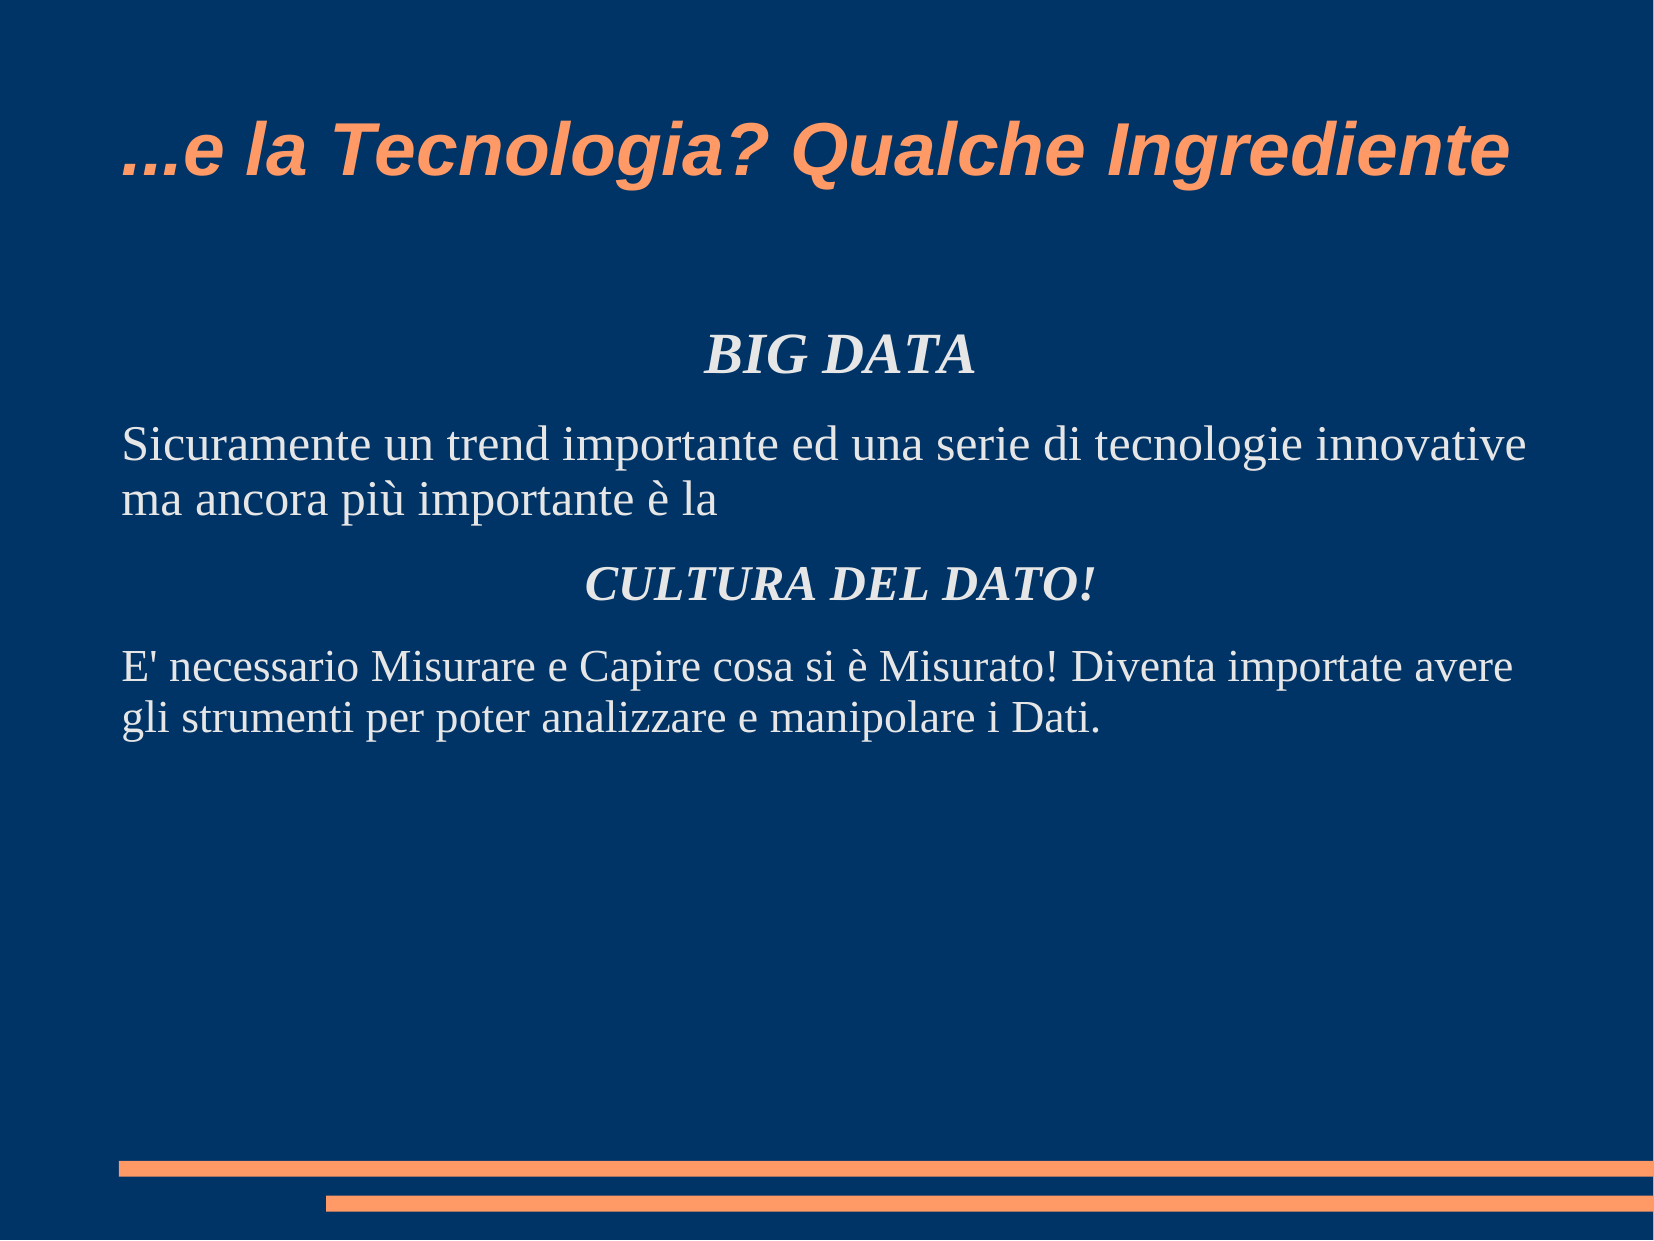

# ...e la Tecnologia? Qualche Ingrediente
BIG DATA
Sicuramente un trend importante ed una serie di tecnologie innovative ma ancora più importante è la
CULTURA DEL DATO!
E' necessario Misurare e Capire cosa si è Misurato! Diventa importate avere gli strumenti per poter analizzare e manipolare i Dati.